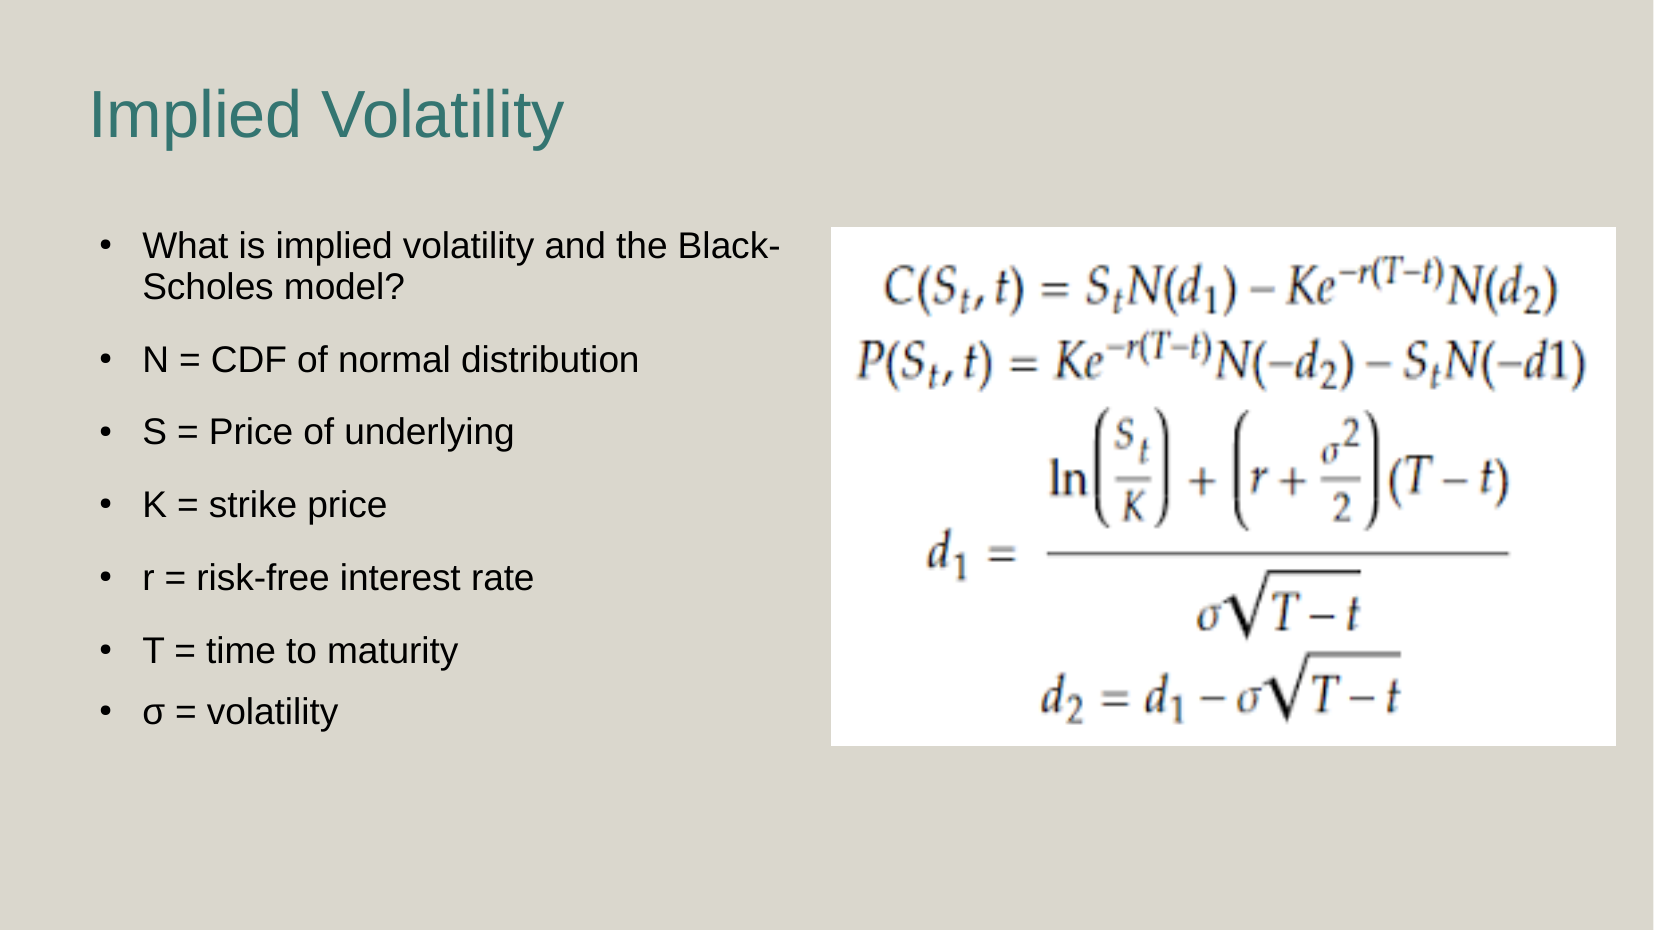

# Implied Volatility
What is implied volatility and the Black-Scholes model?
N = CDF of normal distribution
S = Price of underlying
K = strike price
r = risk-free interest rate
T = time to maturity
σ = volatility